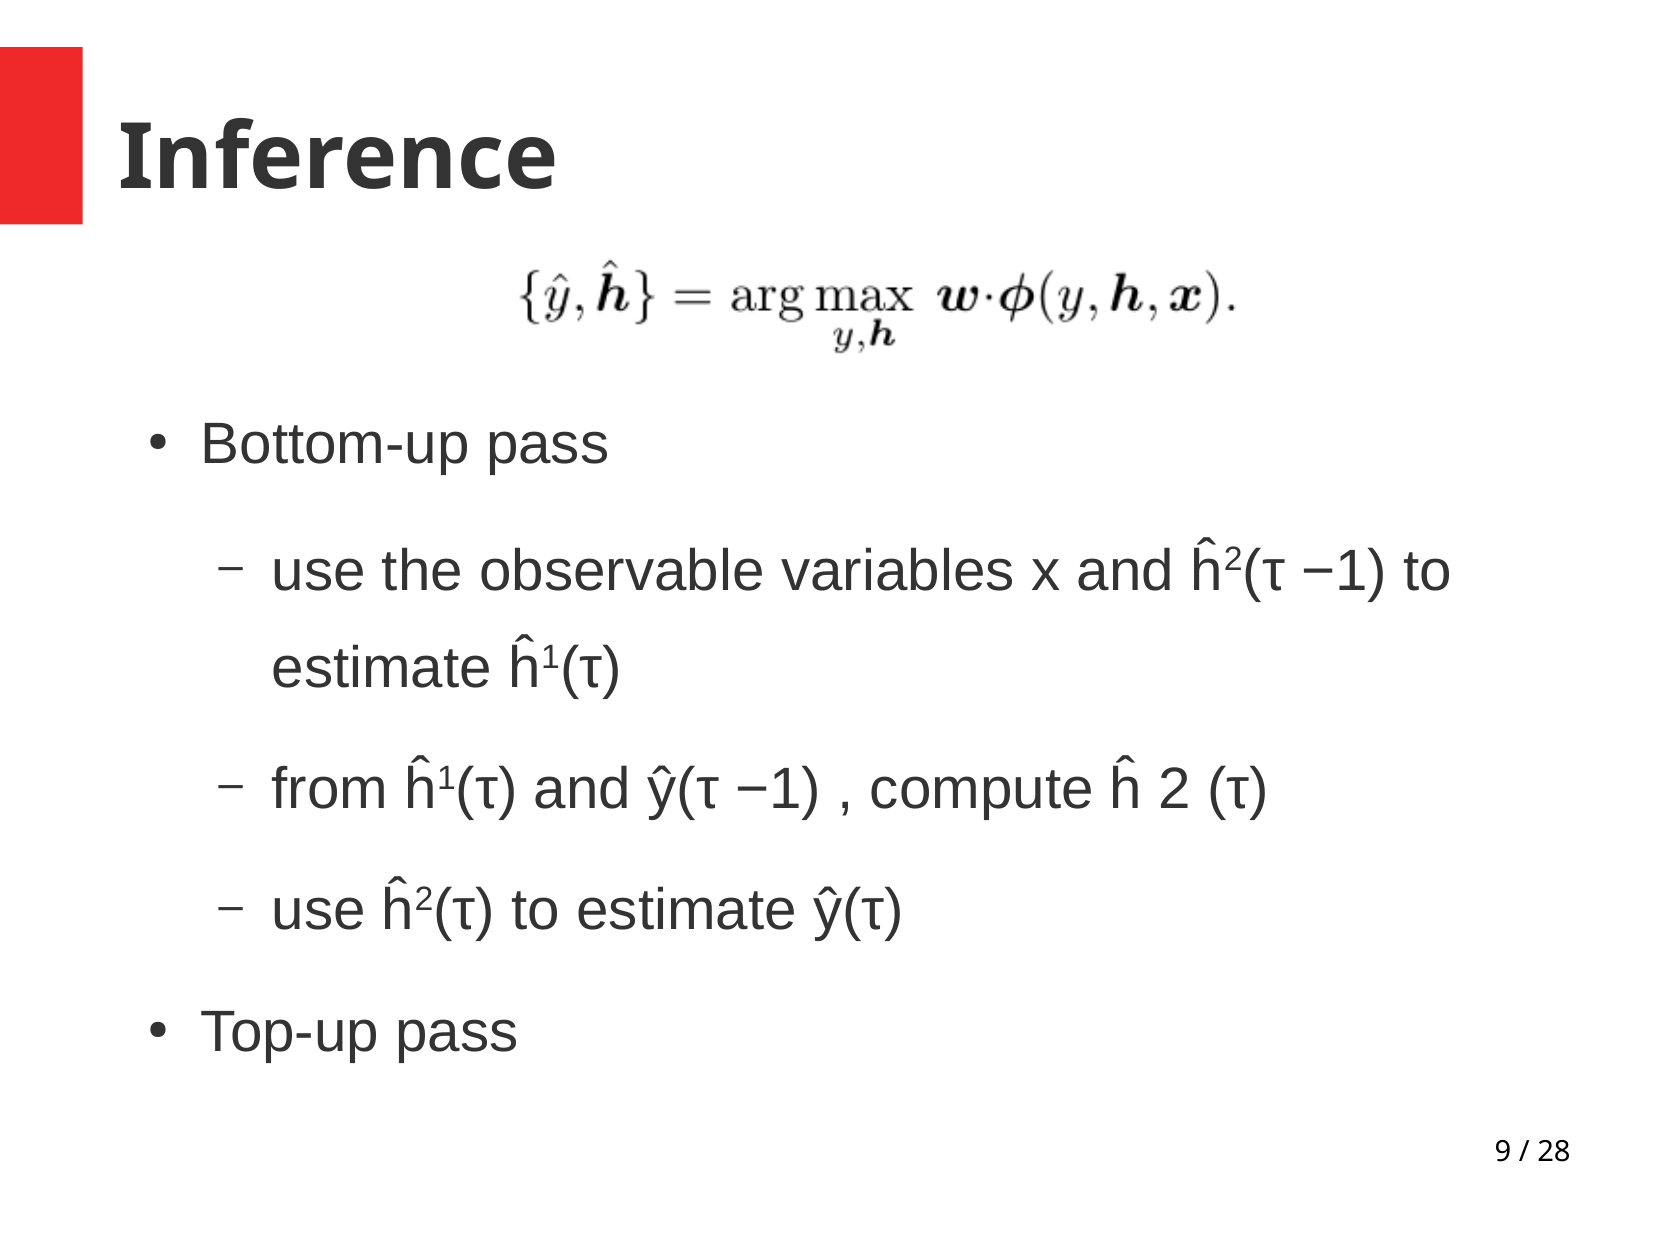

# Inference
Bottom-up pass
use the observable variables x and ĥ2(τ −1) to estimate ĥ1(τ)
from ĥ1(τ) and ŷ(τ −1) , compute ĥ 2 (τ)
use ĥ2(τ) to estimate ŷ(τ)
Top-up pass
9